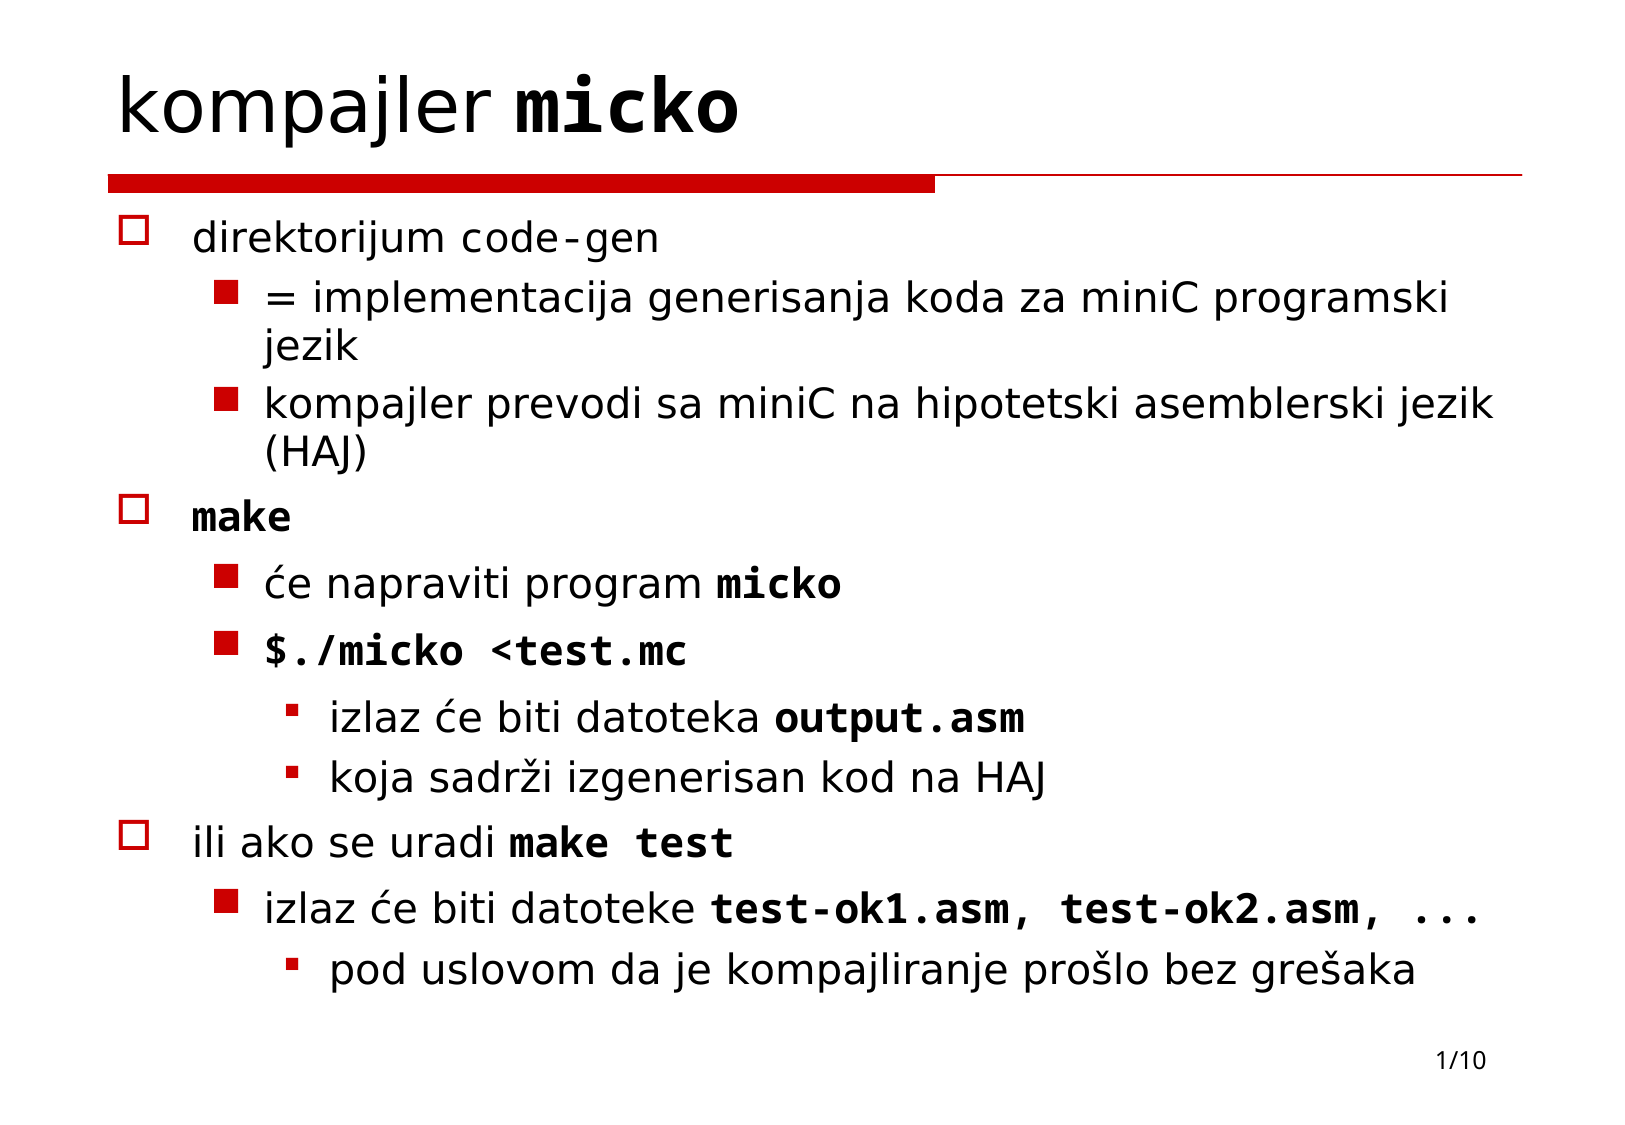

# kompajler micko
direktorijum code-gen
= implementacija generisanja koda za miniC programski jezik
kompajler prevodi sa miniC na hipotetski asemblerski jezik (HAJ)
make
će napraviti program micko
$./micko <test.mc
izlaz će biti datoteka output.asm
koja sadrži izgenerisan kod na HAJ
ili ako se uradi make test
izlaz će biti datoteke test-ok1.asm, test-ok2.asm, ...
pod uslovom da je kompajliranje prošlo bez grešaka
1